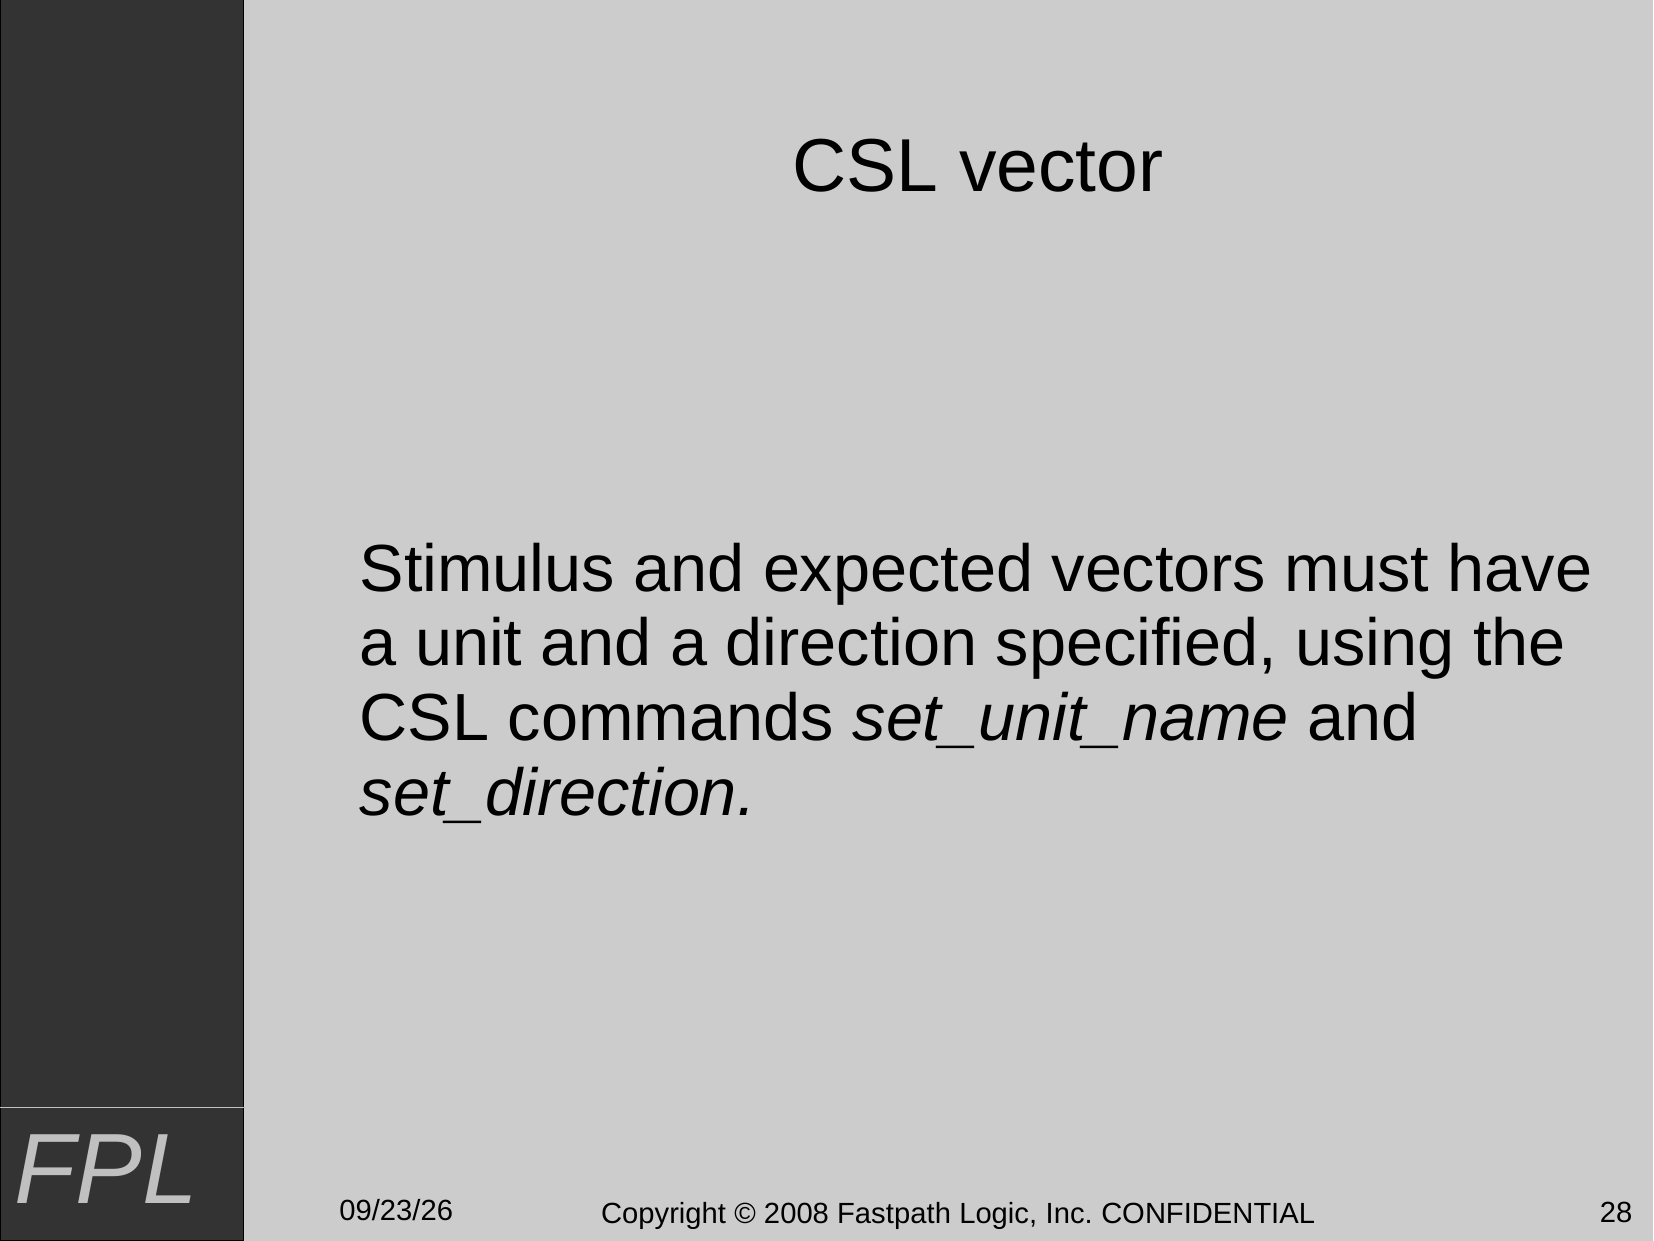

# CSL vector
Stimulus and expected vectors must have a unit and a direction specified, using the CSL commands set_unit_name and set_direction.
28
© 2008 FASTPATH LOGIC INC.